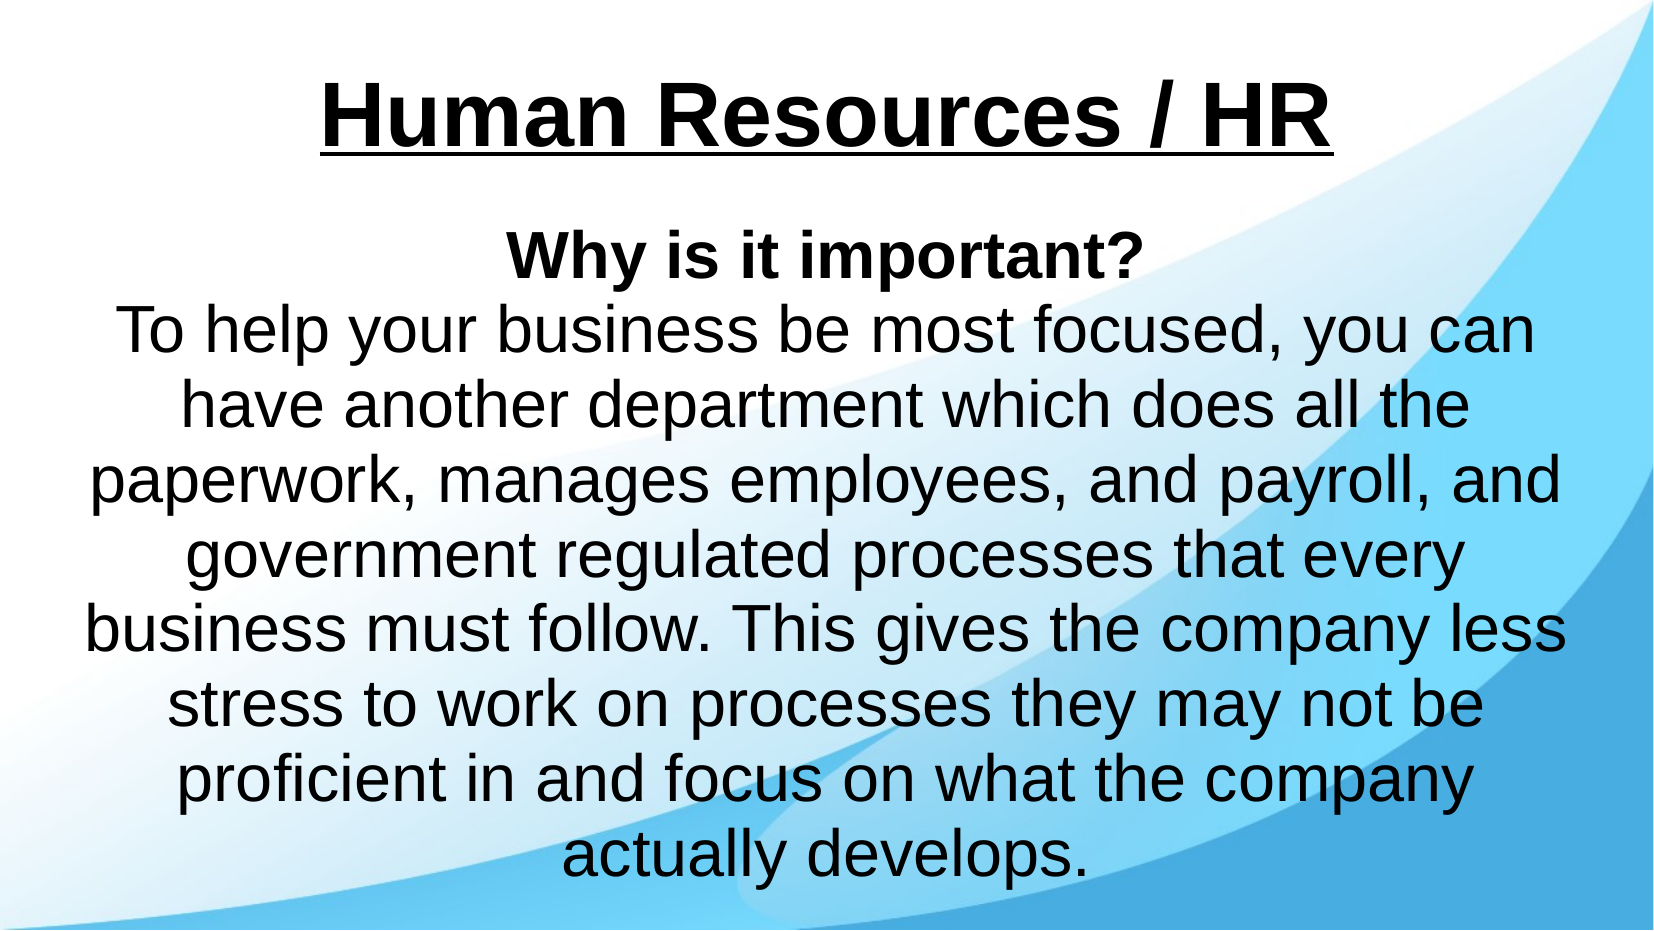

# Human Resources / HR
Why is it important?
To help your business be most focused, you can have another department which does all the paperwork, manages employees, and payroll, and government regulated processes that every business must follow. This gives the company less stress to work on processes they may not be proficient in and focus on what the company actually develops.